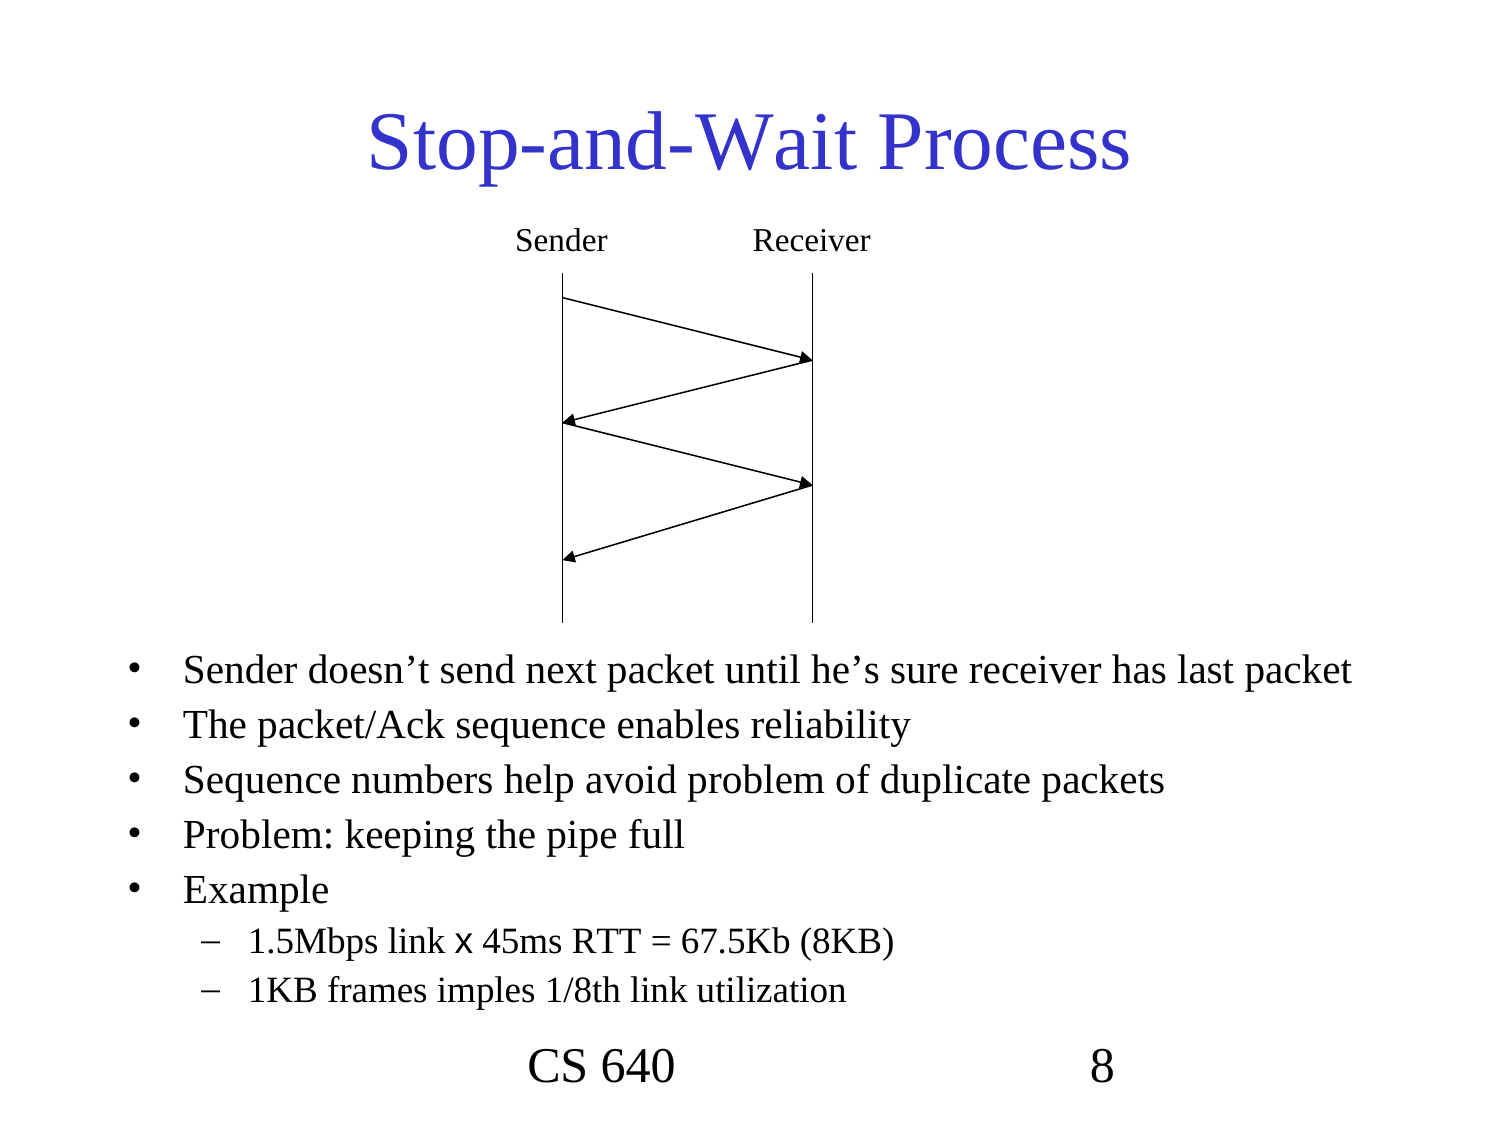

# Stop-and-Wait Process
Sender
Receiver
Sender doesn’t send next packet until he’s sure receiver has last packet
The packet/Ack sequence enables reliability
Sequence numbers help avoid problem of duplicate packets
Problem: keeping the pipe full
Example
1.5Mbps link x 45ms RTT = 67.5Kb (8KB)
1KB frames imples 1/8th link utilization
Fall 2001
CS 640
8